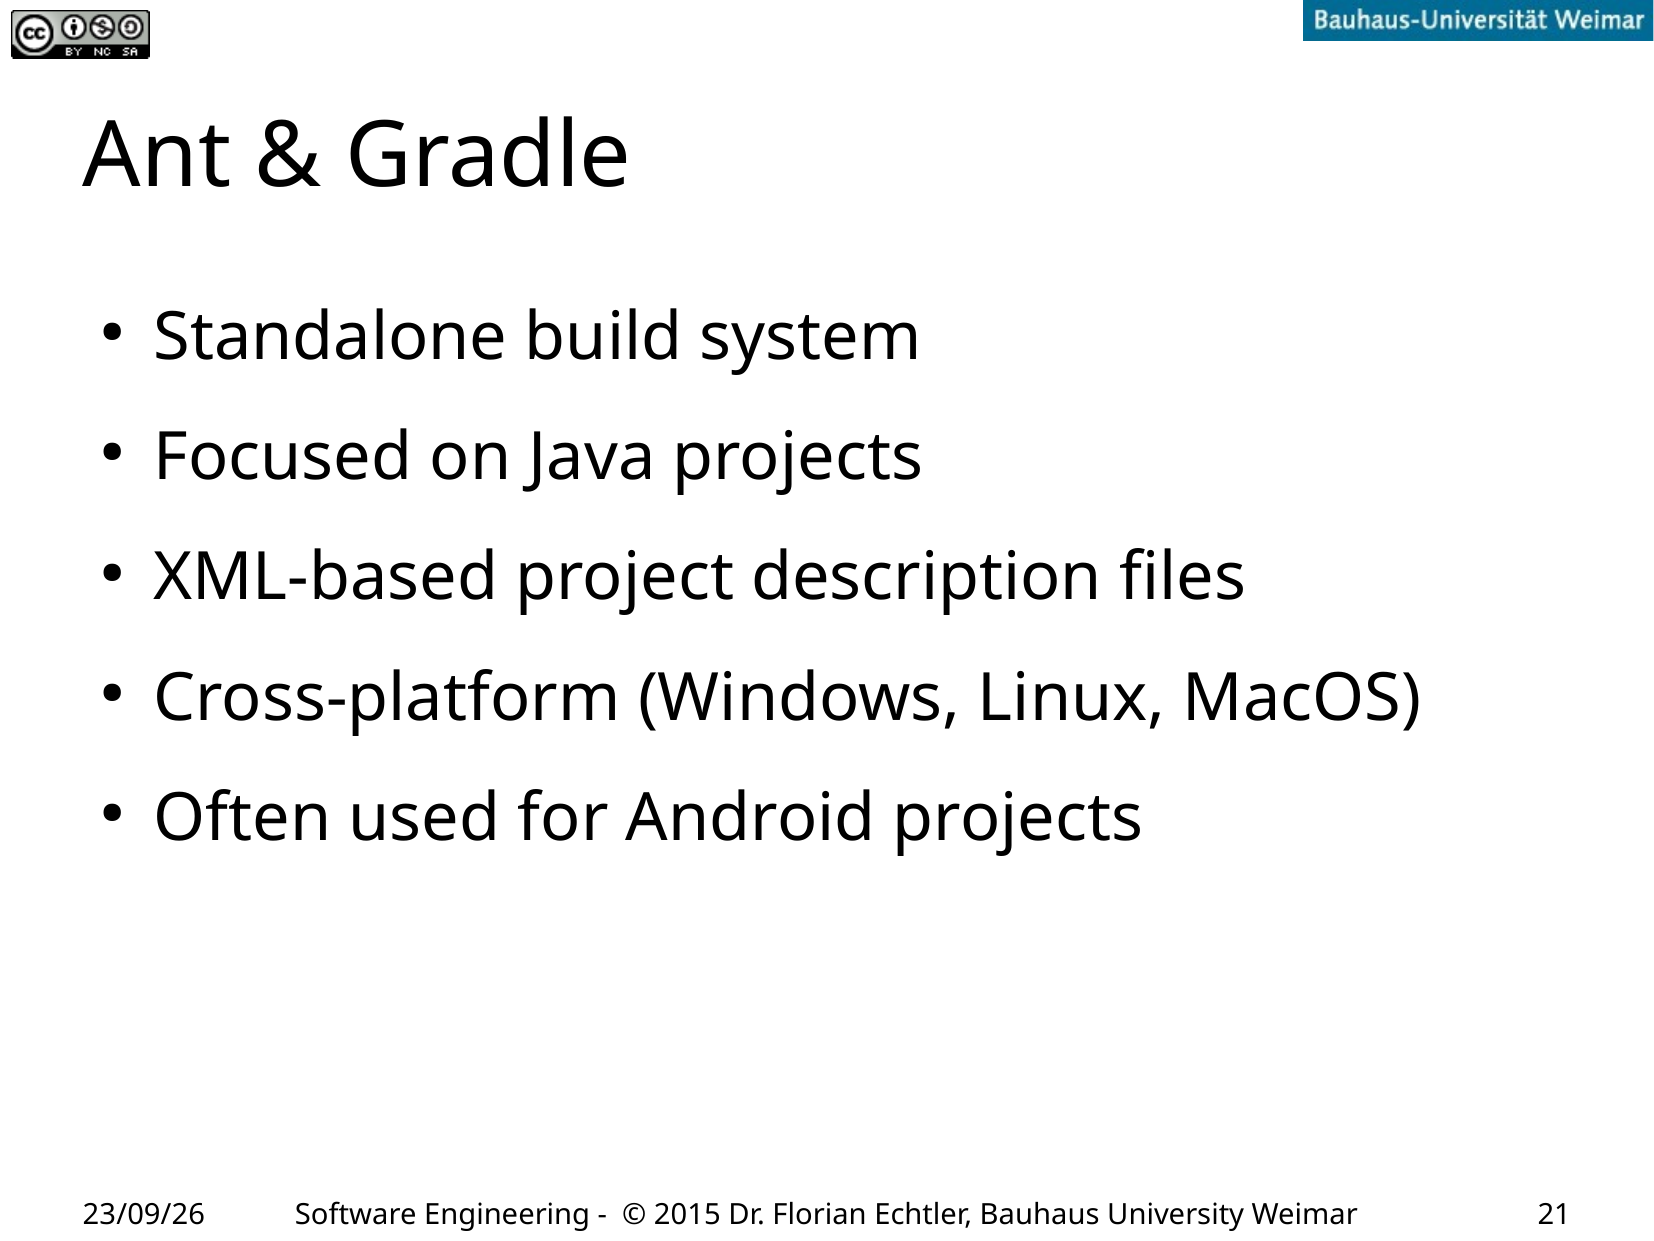

# Ant & Gradle
Standalone build system
Focused on Java projects
XML-based project description files
Cross-platform (Windows, Linux, MacOS)
Often used for Android projects
Software Engineering - © 2015 Dr. Florian Echtler, Bauhaus University Weimar
21